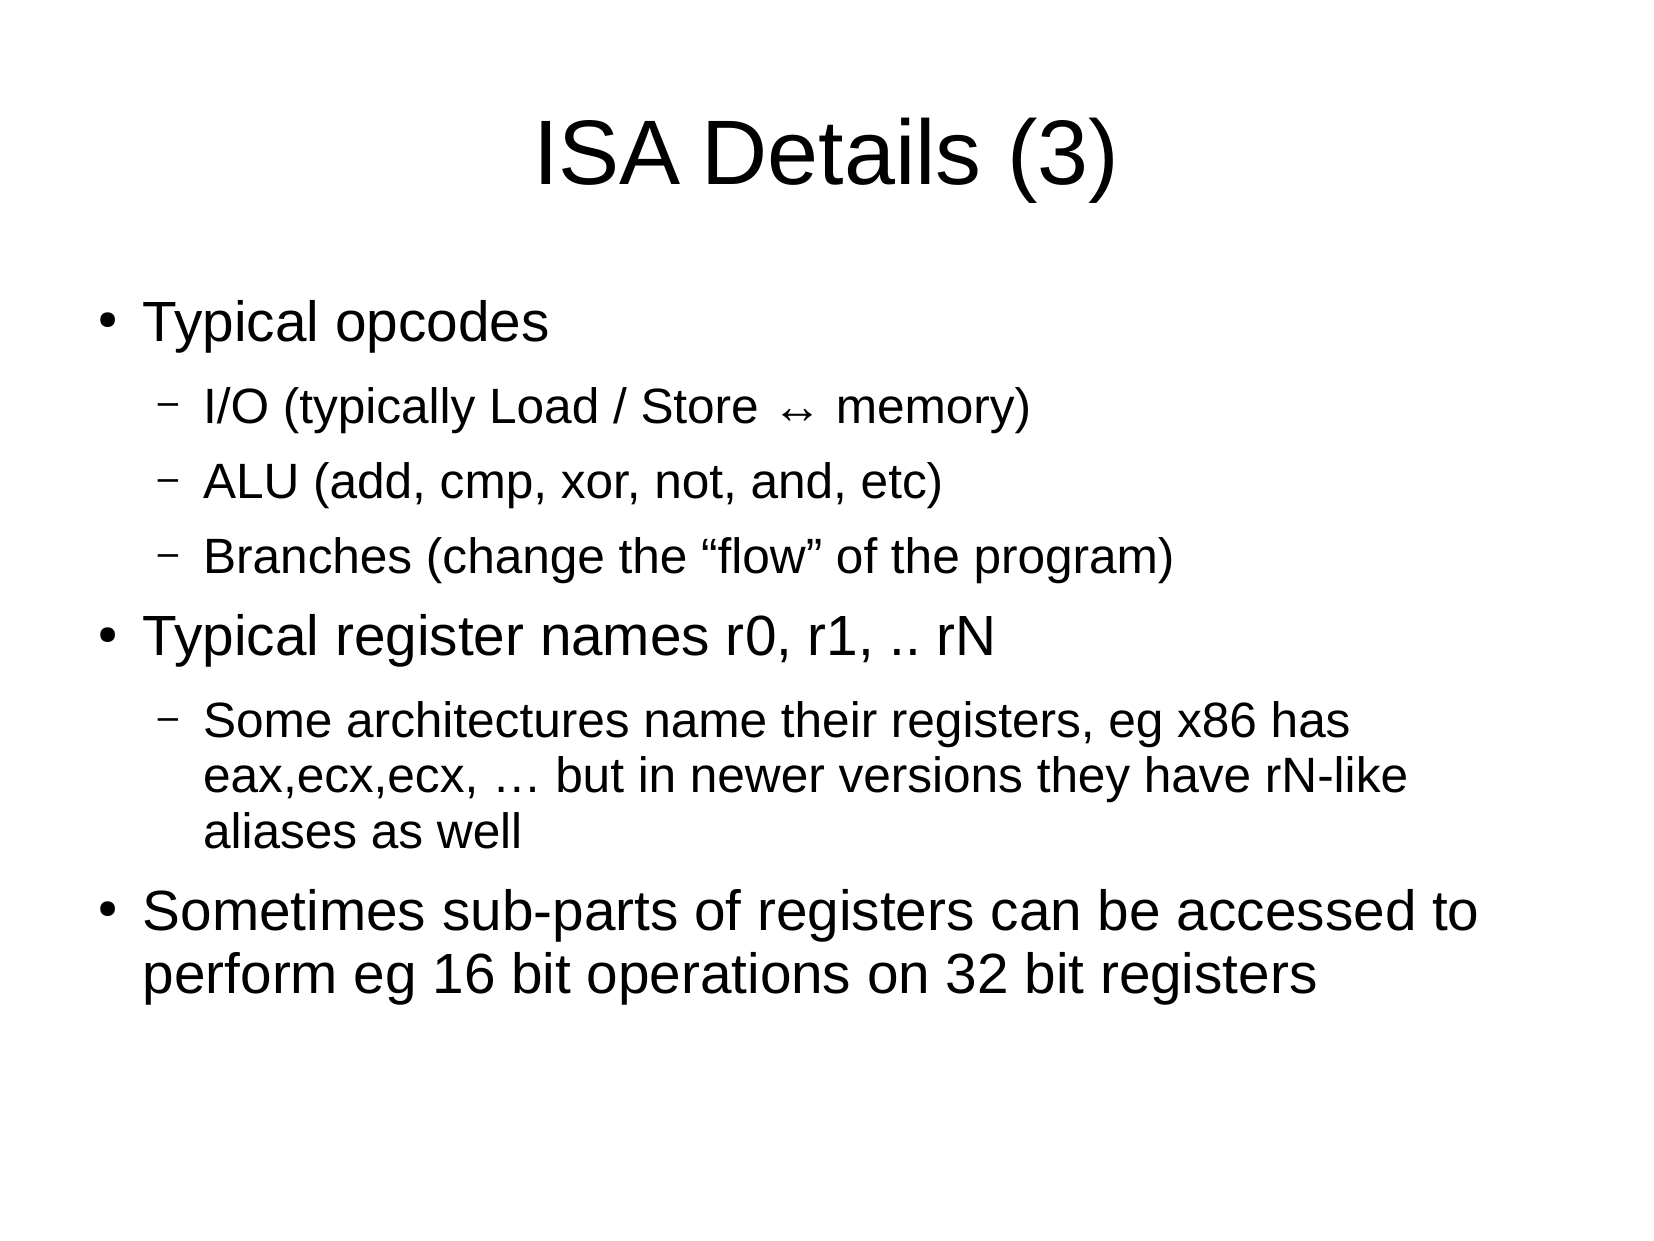

# ISA Details (3)
Typical opcodes
I/O (typically Load / Store ↔ memory)
ALU (add, cmp, xor, not, and, etc)
Branches (change the “flow” of the program)
Typical register names r0, r1, .. rN
Some architectures name their registers, eg x86 has eax,ecx,ecx, … but in newer versions they have rN-like aliases as well
Sometimes sub-parts of registers can be accessed to perform eg 16 bit operations on 32 bit registers